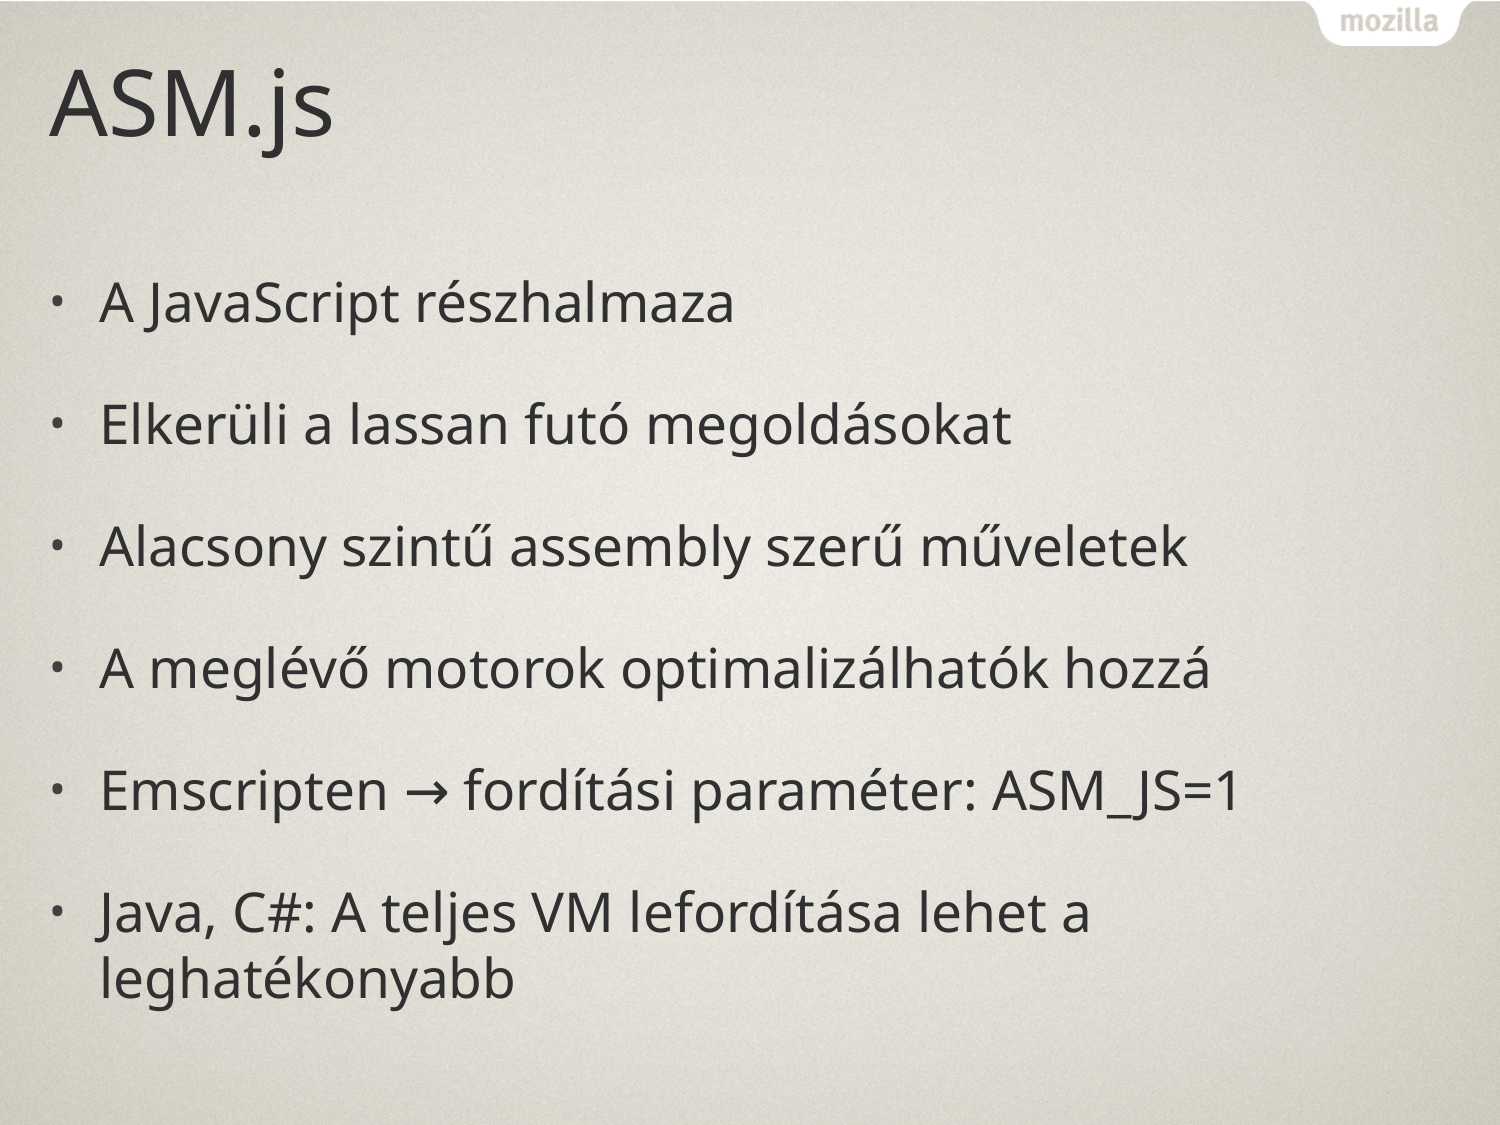

# ASM.js
A JavaScript részhalmaza
Elkerüli a lassan futó megoldásokat
Alacsony szintű assembly szerű műveletek
A meglévő motorok optimalizálhatók hozzá
Emscripten → fordítási paraméter: ASM_JS=1
Java, C#: A teljes VM lefordítása lehet a leghatékonyabb